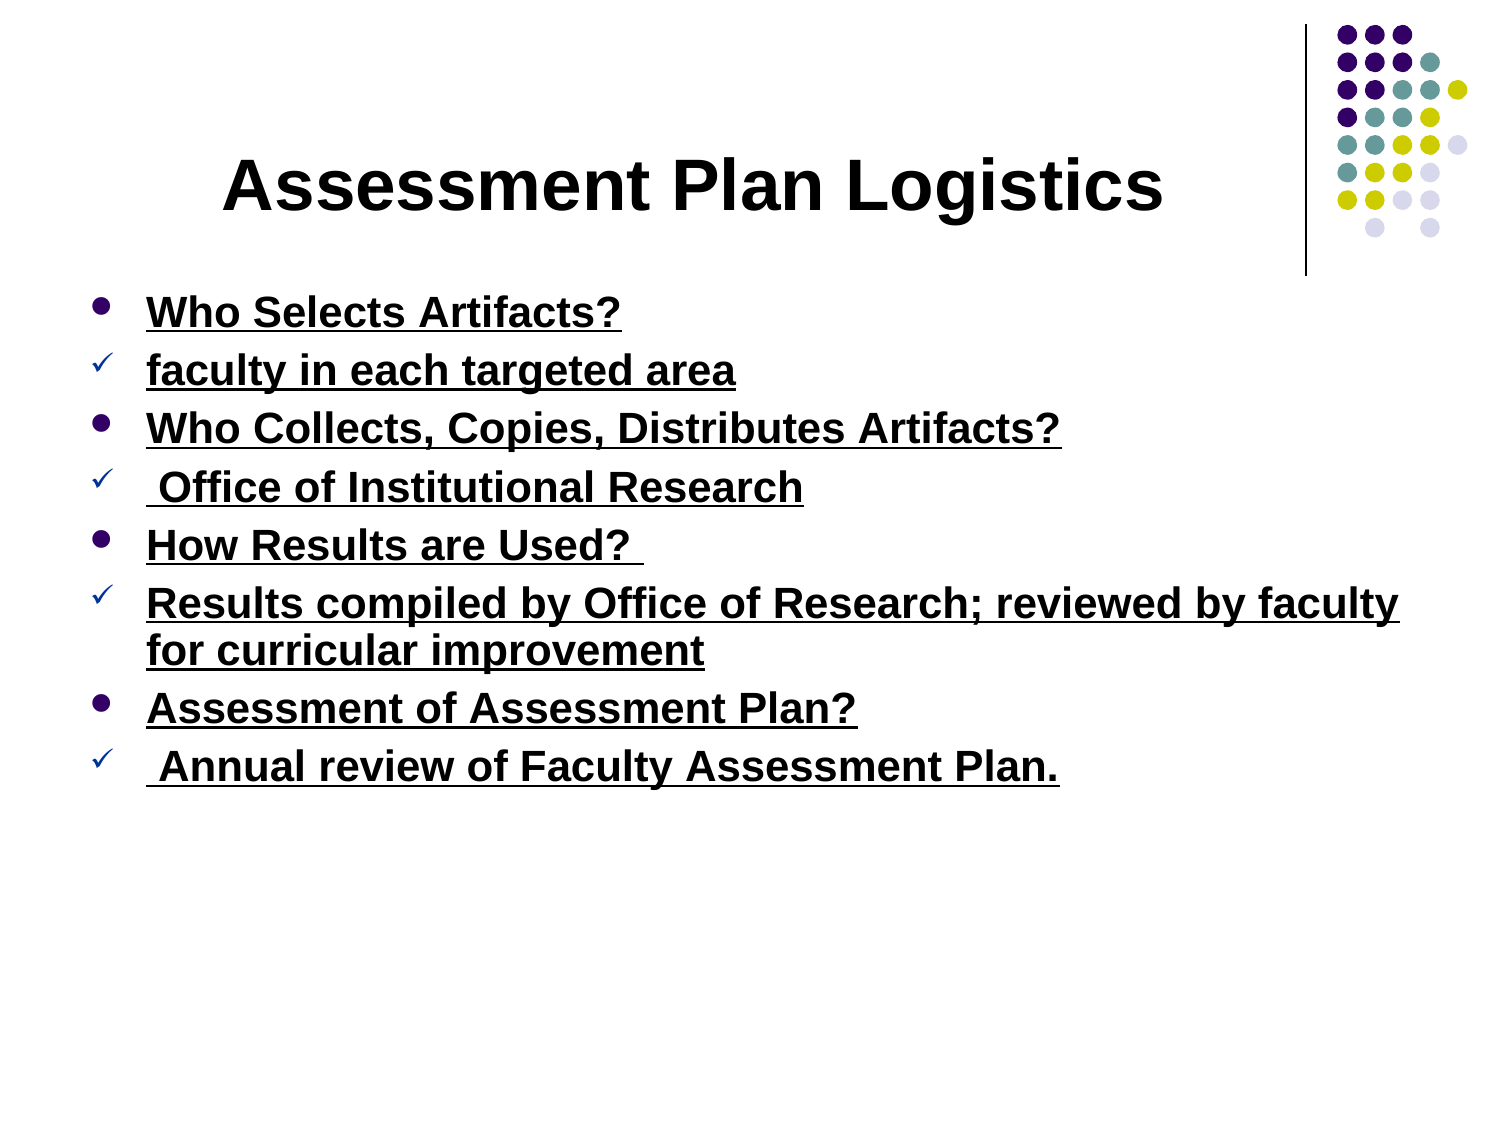

# Assessment Plan Logistics
Who Selects Artifacts?
faculty in each targeted area
Who Collects, Copies, Distributes Artifacts?
 Office of Institutional Research
How Results are Used?
Results compiled by Office of Research; reviewed by faculty for curricular improvement
Assessment of Assessment Plan?
 Annual review of Faculty Assessment Plan.